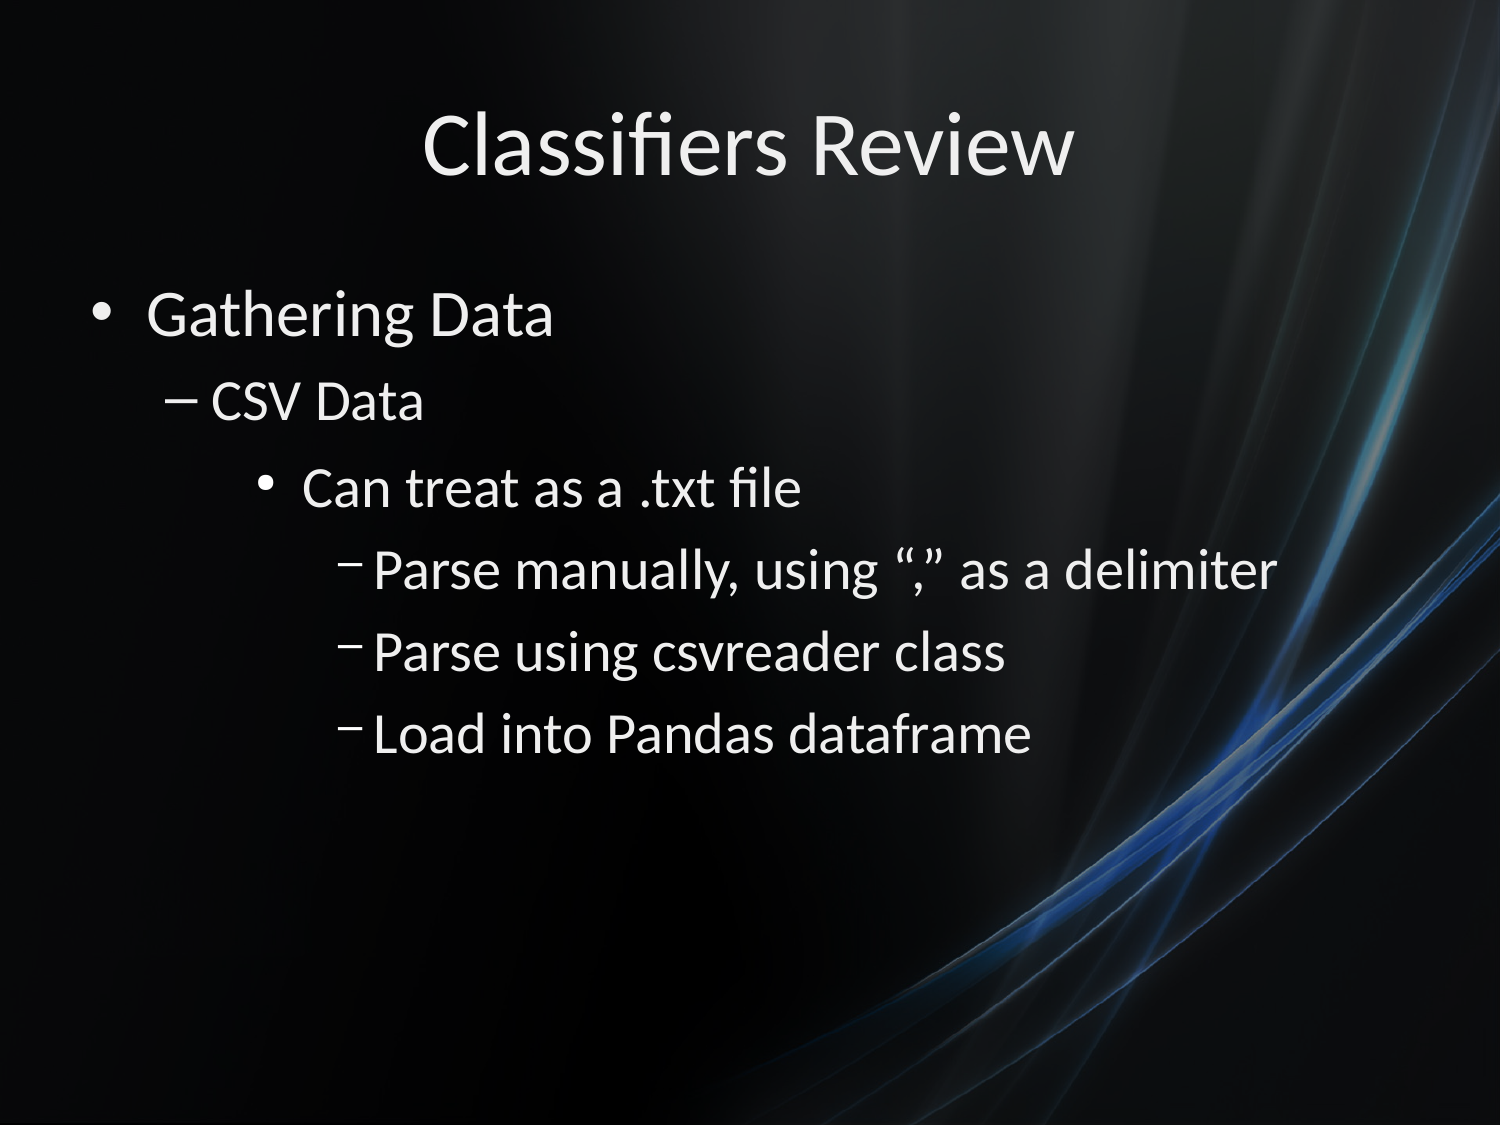

# Classifiers Review
Gathering Data
CSV Data
Can treat as a .txt file
Parse manually, using “,” as a delimiter
Parse using csvreader class
Load into Pandas dataframe